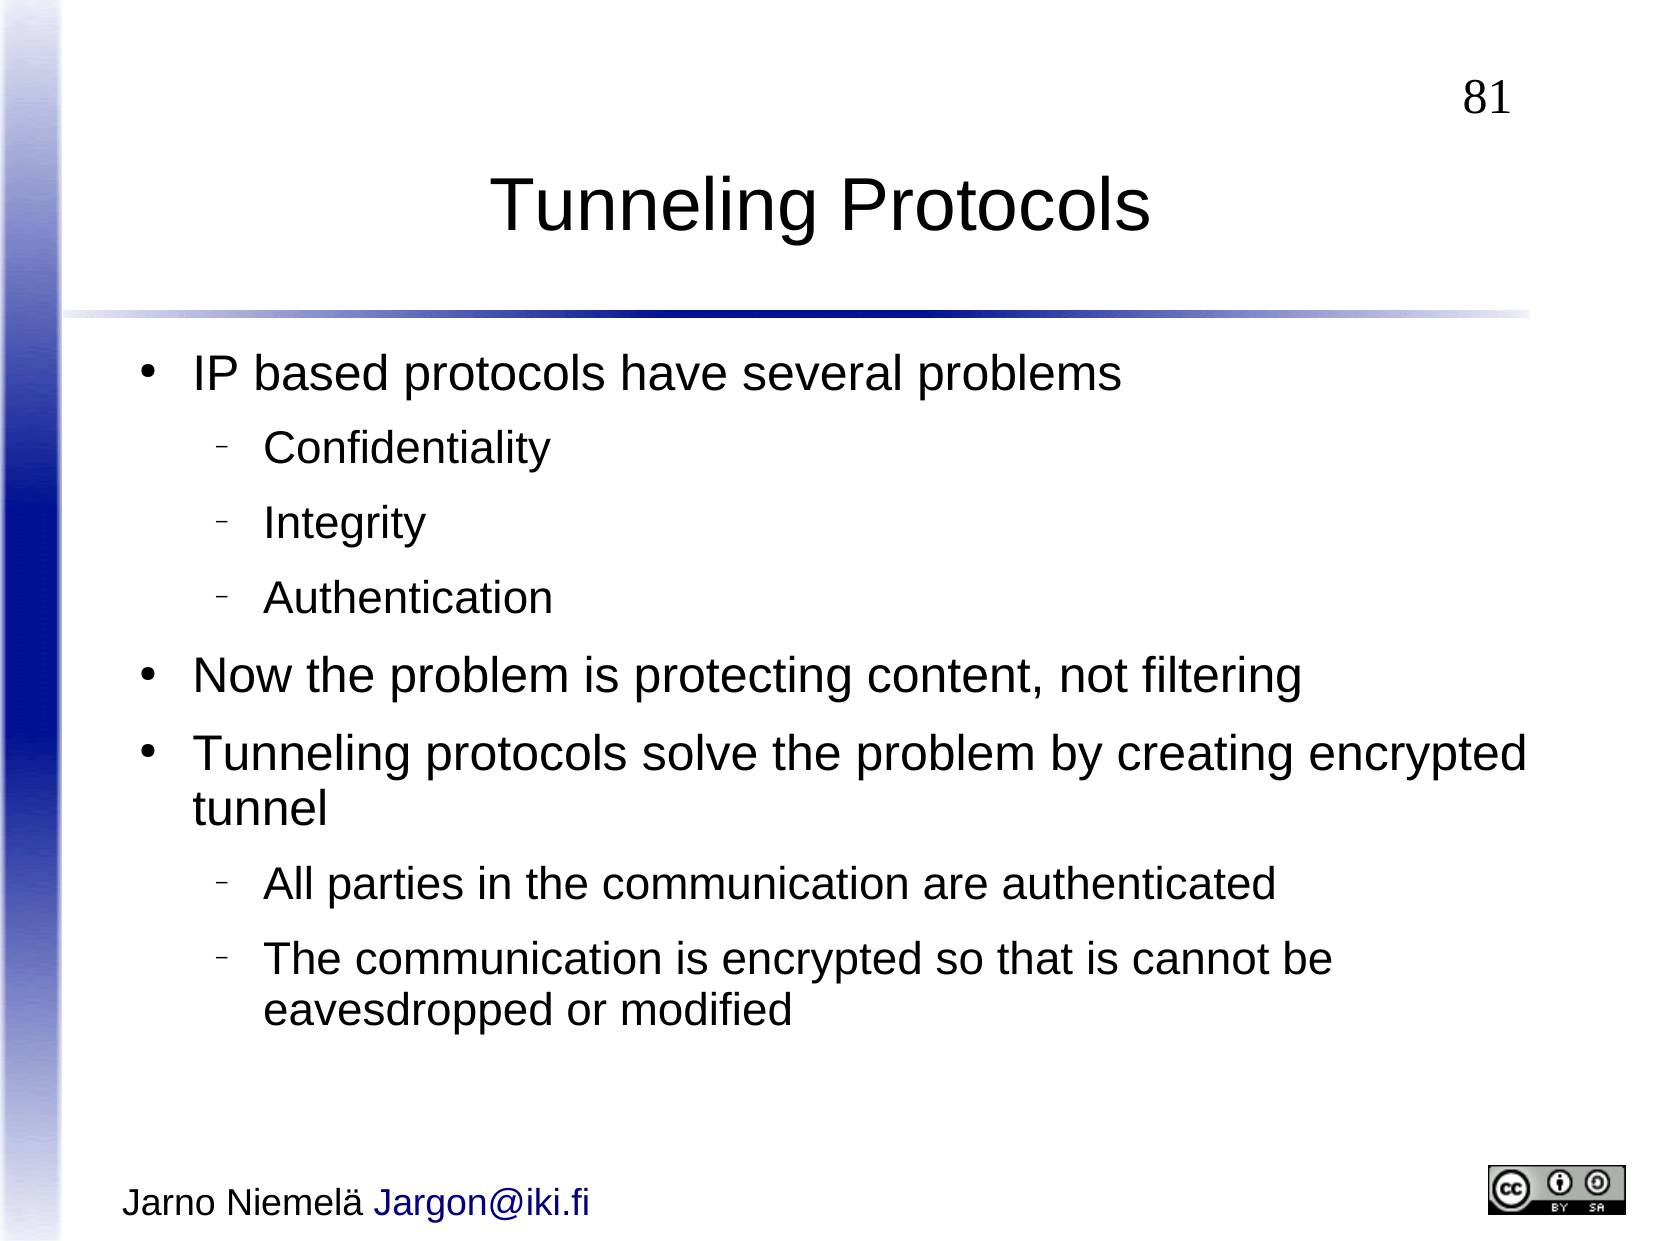

# Tunneling Protocols
IP based protocols have several problems
Confidentiality
Integrity
Authentication
Now the problem is protecting content, not filtering
Tunneling protocols solve the problem by creating encrypted tunnel
All parties in the communication are authenticated
The communication is encrypted so that is cannot be eavesdropped or modified